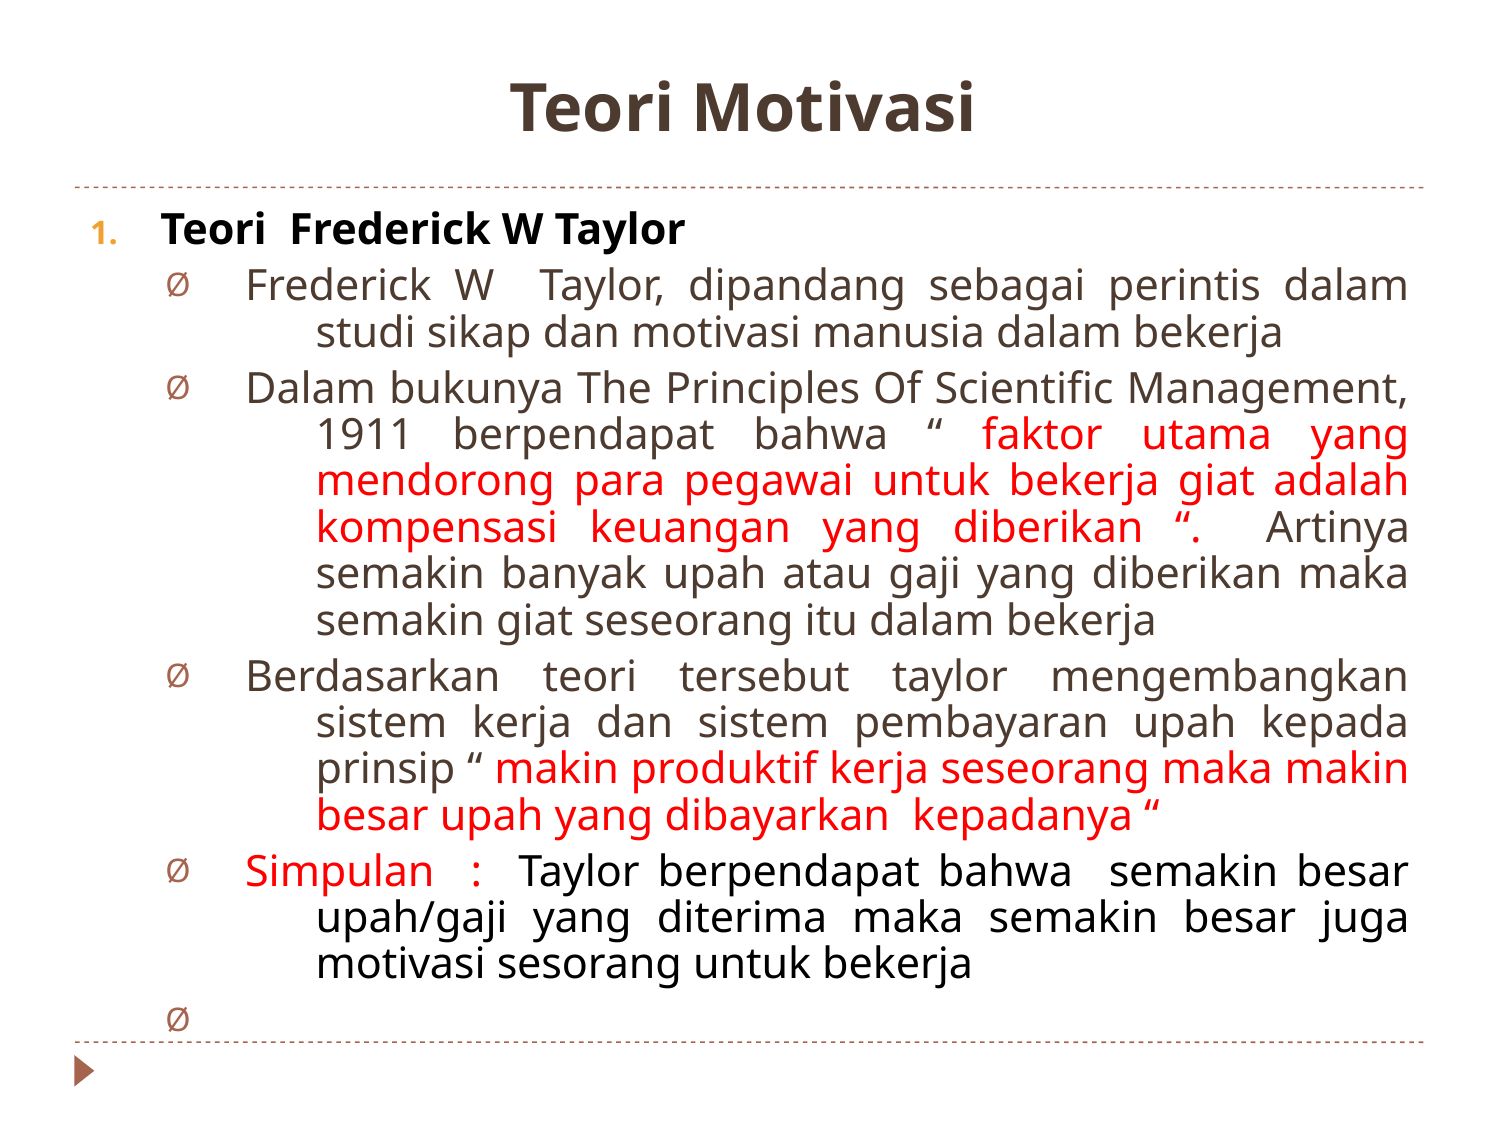

# Teori Motivasi
Teori Frederick W Taylor
Frederick W Taylor, dipandang sebagai perintis dalam studi sikap dan motivasi manusia dalam bekerja
Dalam bukunya The Principles Of Scientific Management, 1911 berpendapat bahwa “ faktor utama yang mendorong para pegawai untuk bekerja giat adalah kompensasi keuangan yang diberikan “. Artinya semakin banyak upah atau gaji yang diberikan maka semakin giat seseorang itu dalam bekerja
Berdasarkan teori tersebut taylor mengembangkan sistem kerja dan sistem pembayaran upah kepada prinsip “ makin produktif kerja seseorang maka makin besar upah yang dibayarkan kepadanya “
Simpulan : Taylor berpendapat bahwa semakin besar upah/gaji yang diterima maka semakin besar juga motivasi sesorang untuk bekerja